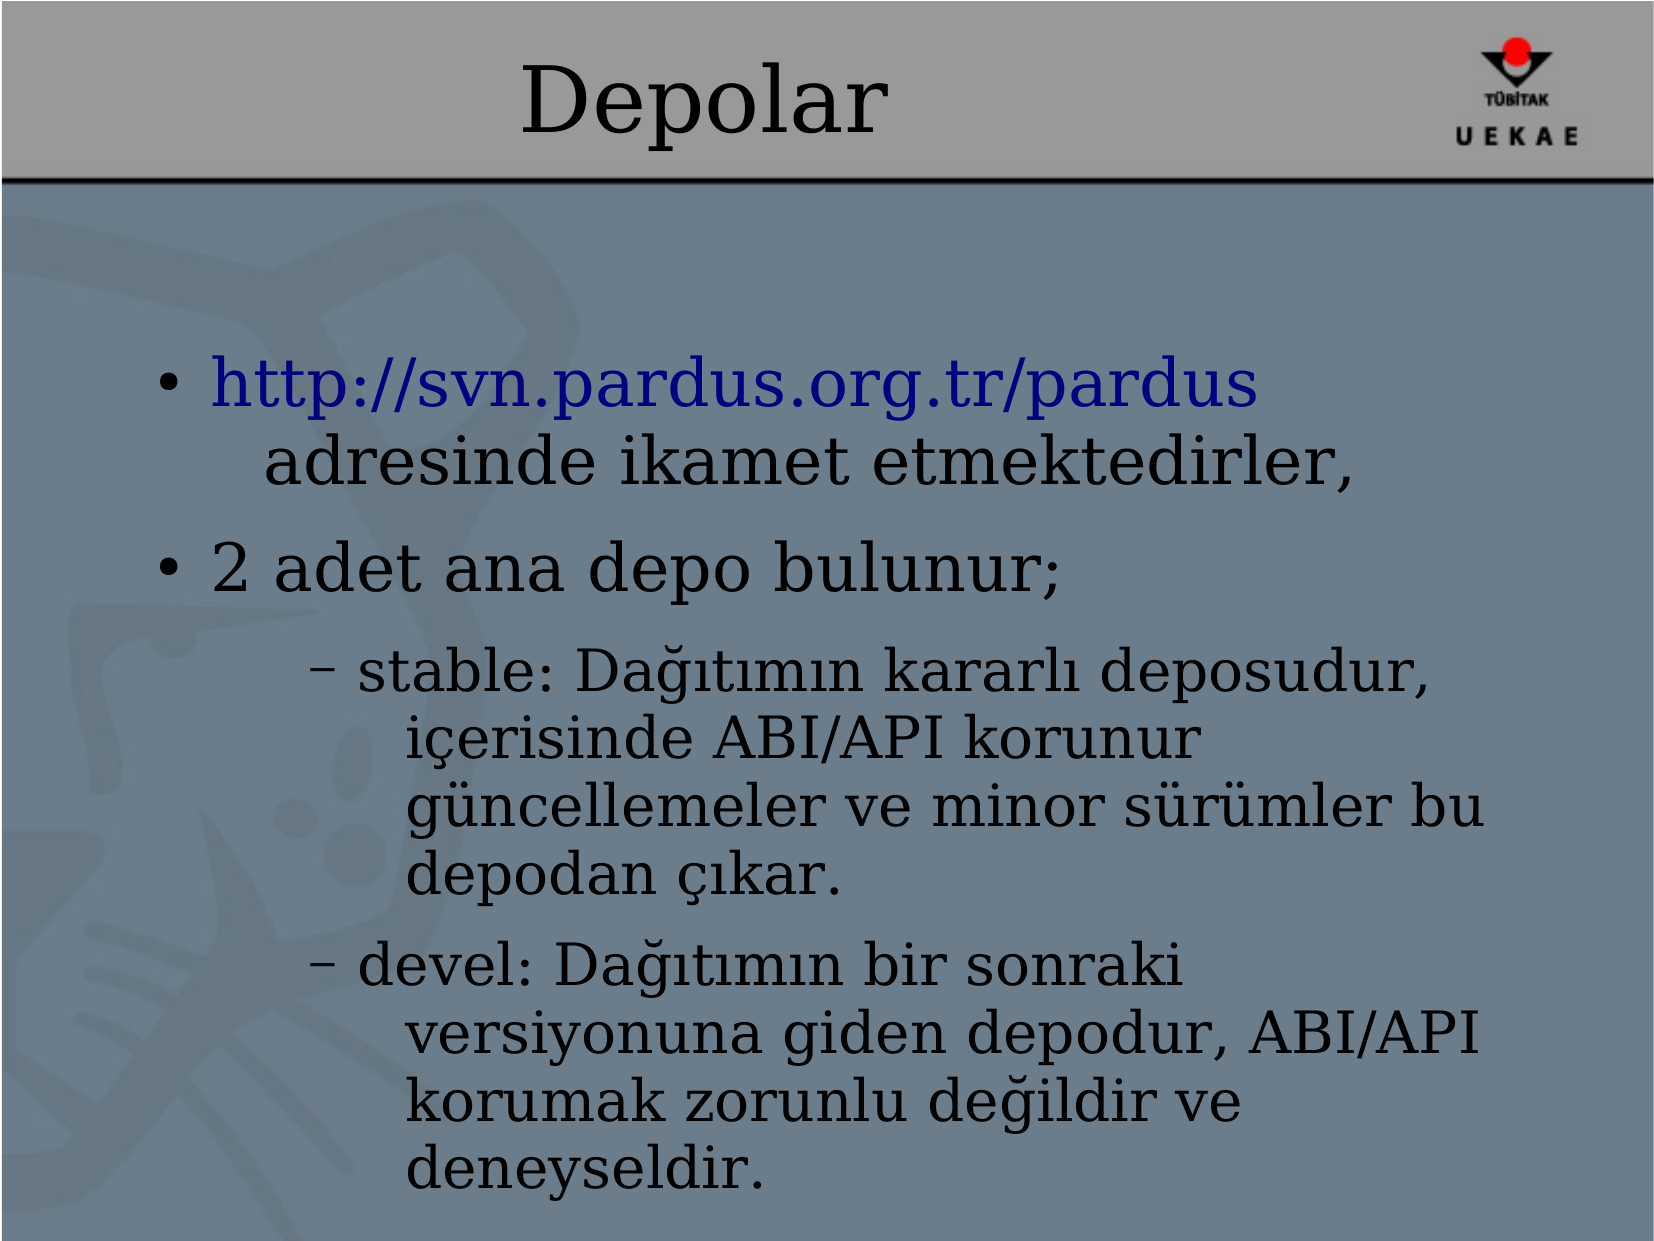

# Depolar
http://svn.pardus.org.tr/pardus adresinde ikamet etmektedirler,
2 adet ana depo bulunur;
stable: Dağıtımın kararlı deposudur, içerisinde ABI/API korunur güncellemeler ve minor sürümler bu depodan çıkar.
devel: Dağıtımın bir sonraki versiyonuna giden depodur, ABI/API korumak zorunlu değildir ve deneyseldir.